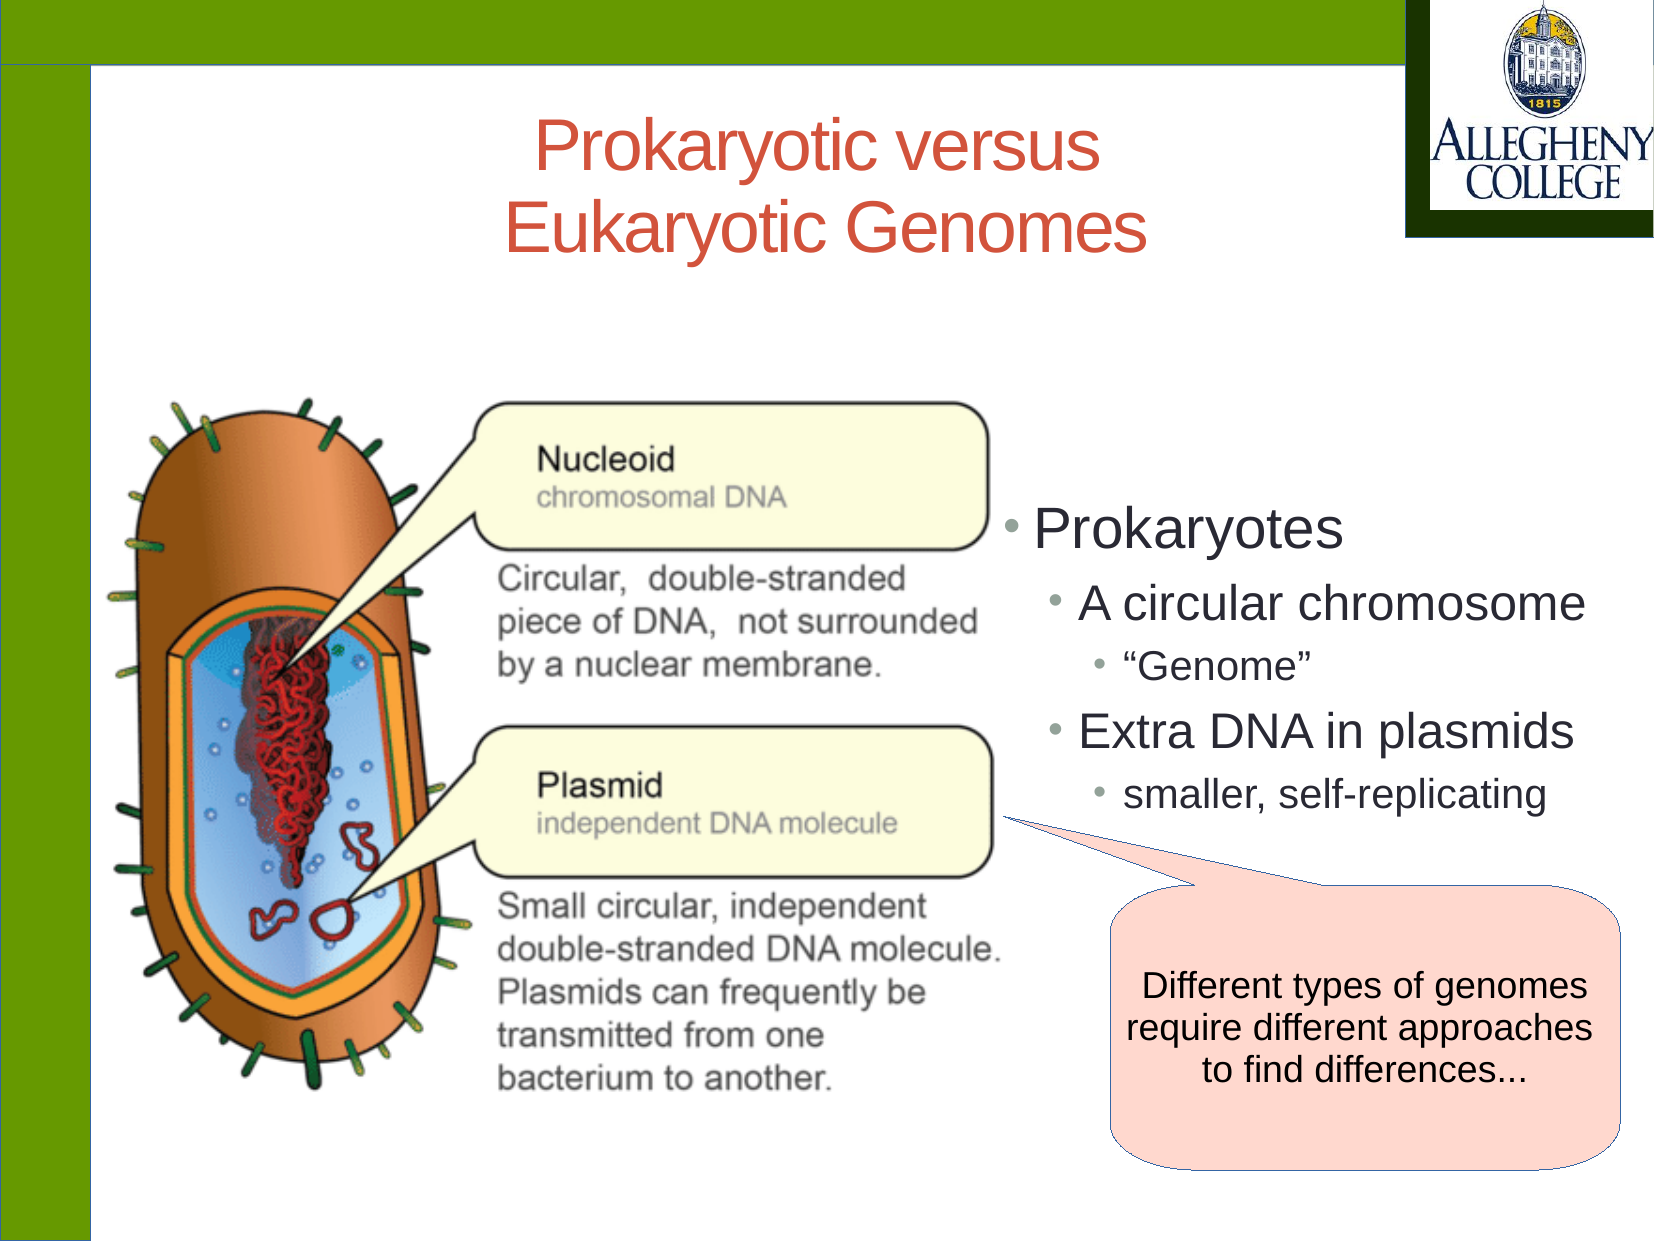

# Prokaryotic versus Eukaryotic Genomes
Prokaryotes
A circular chromosome
“Genome”
Extra DNA in plasmids
smaller, self-replicating
Different types of genomes
require different approaches
to find differences...